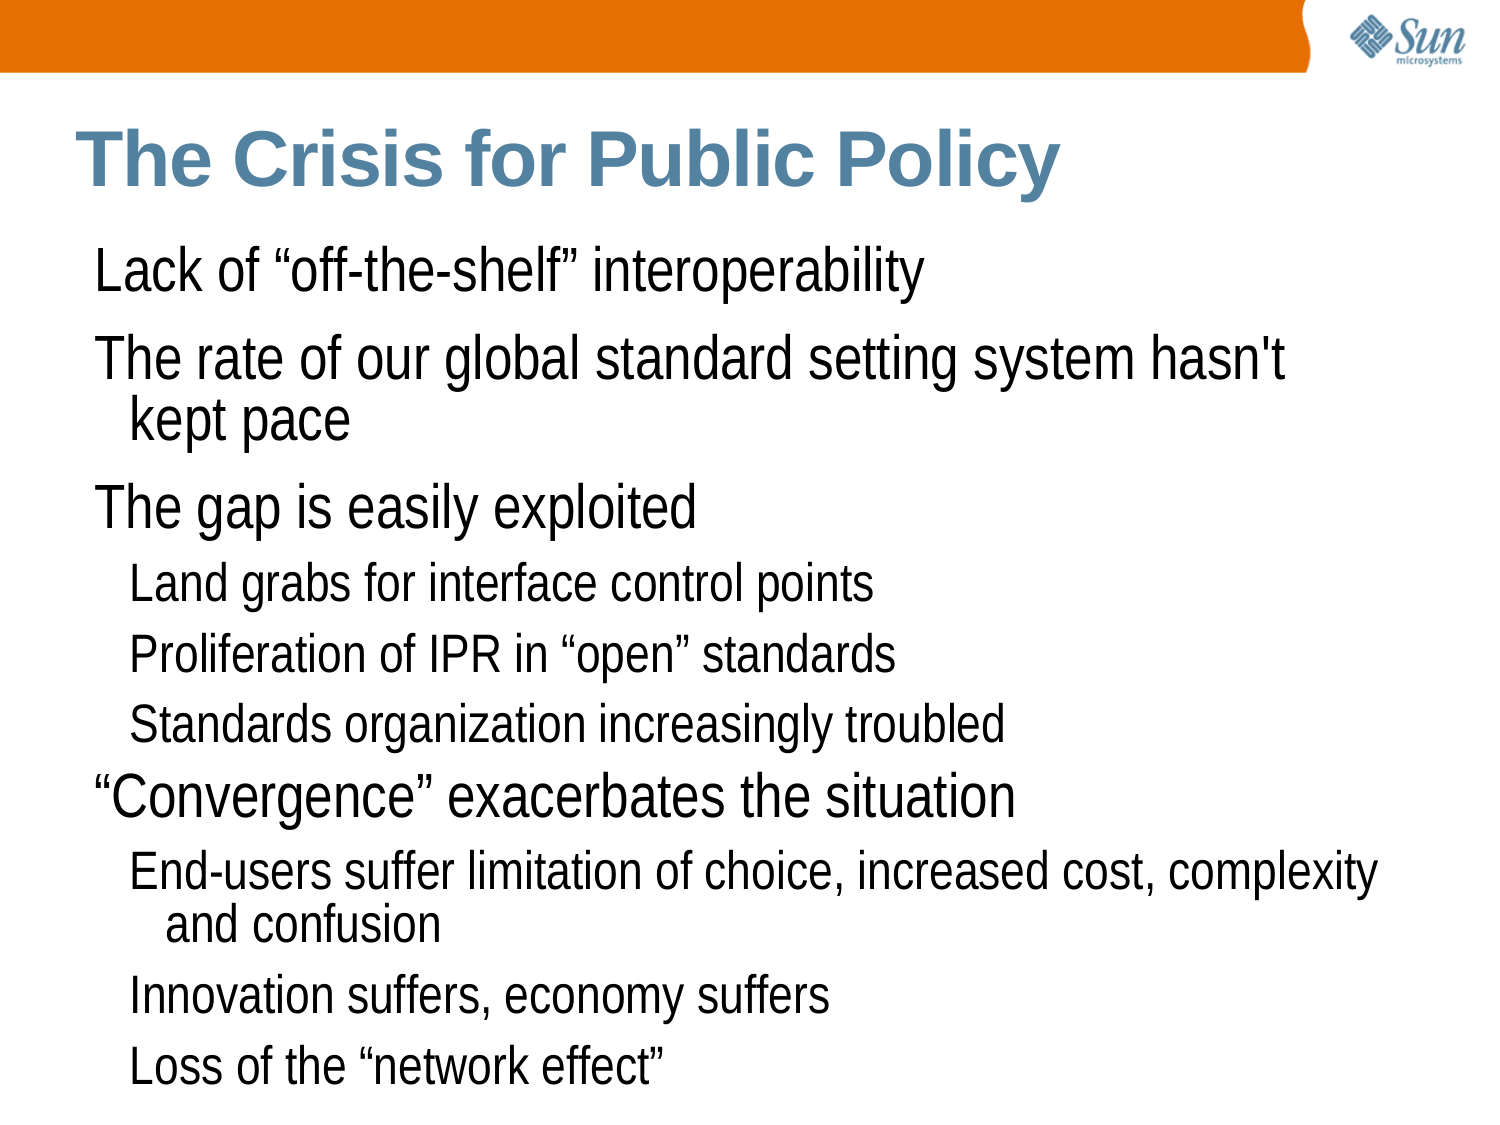

# The Crisis for Public Policy
Lack of “off-the-shelf” interoperability
The rate of our global standard setting system hasn't kept pace
The gap is easily exploited
Land grabs for interface control points
Proliferation of IPR in “open” standards
Standards organization increasingly troubled
“Convergence” exacerbates the situation
End-users suffer limitation of choice, increased cost, complexity and confusion
Innovation suffers, economy suffers
Loss of the “network effect”